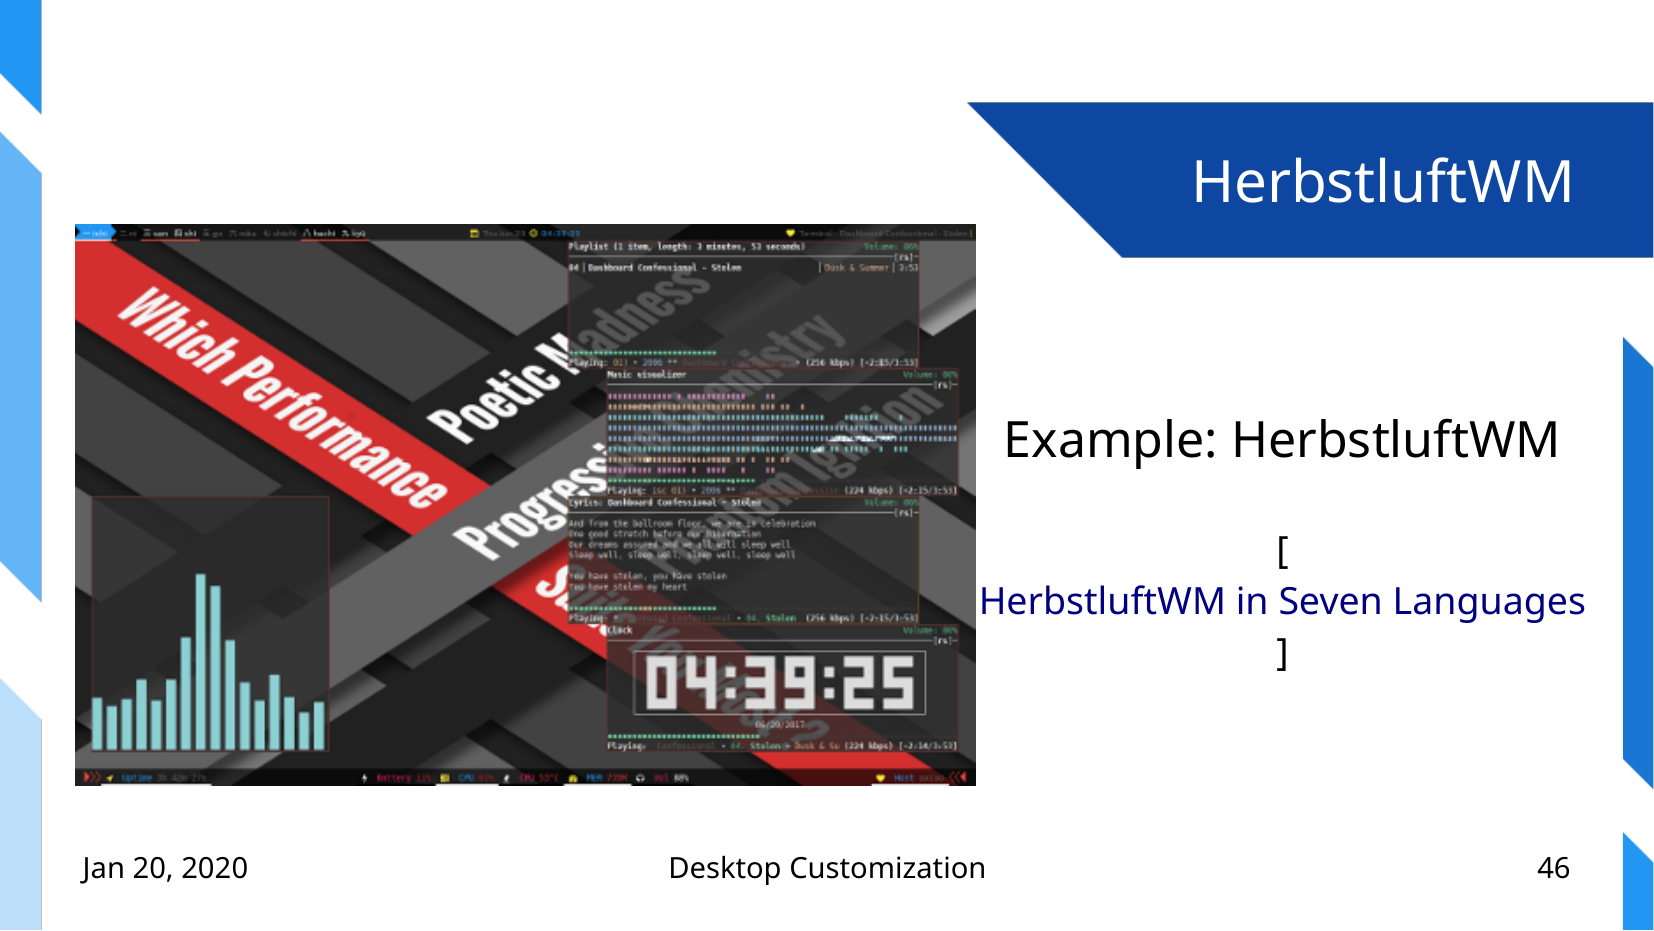

# HerbstluftWM
Example: HerbstluftWM
[HerbstluftWM in Seven Languages]
Jan 20, 2020
Desktop Customization
46